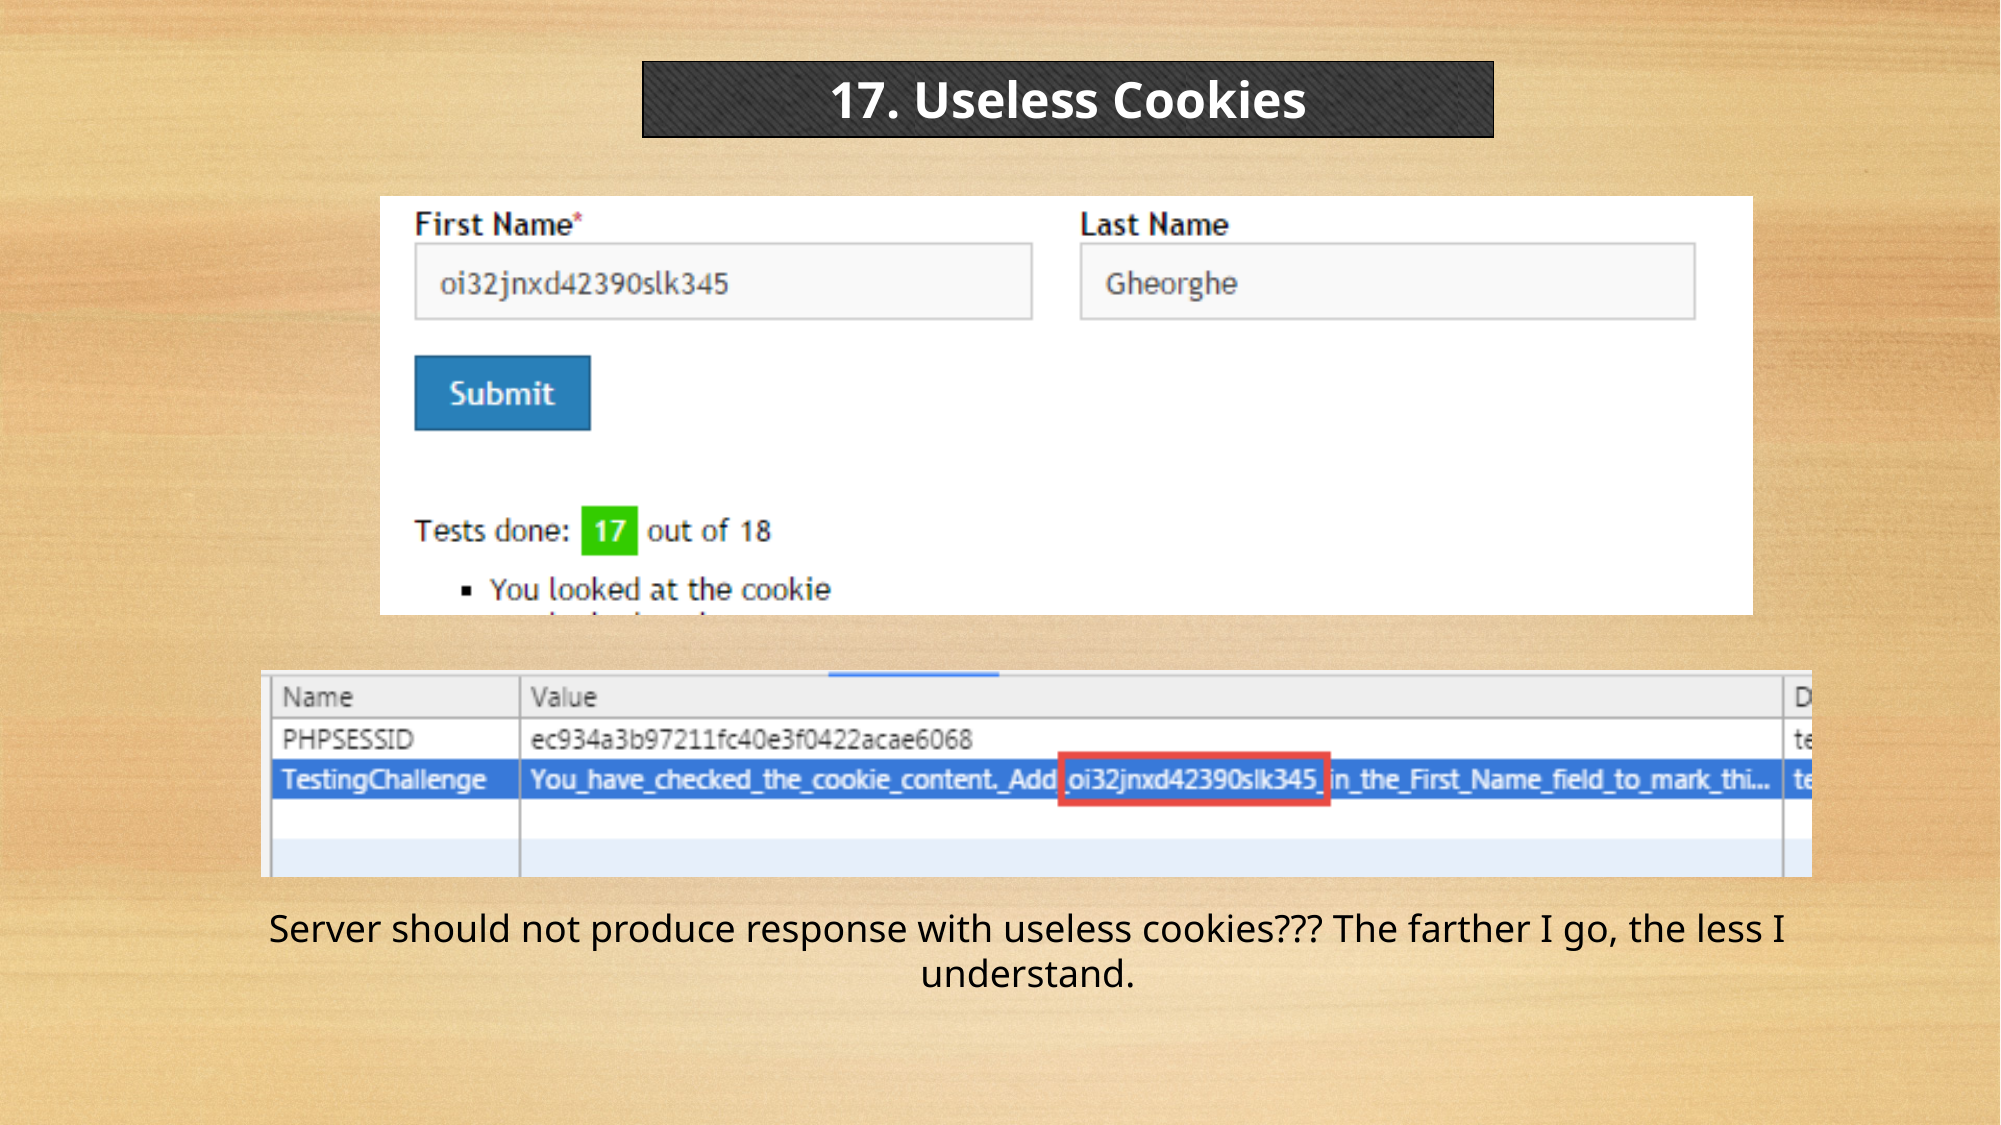

17. Useless Cookies
Server should not produce response with useless cookies??? The farther I go, the less I understand.